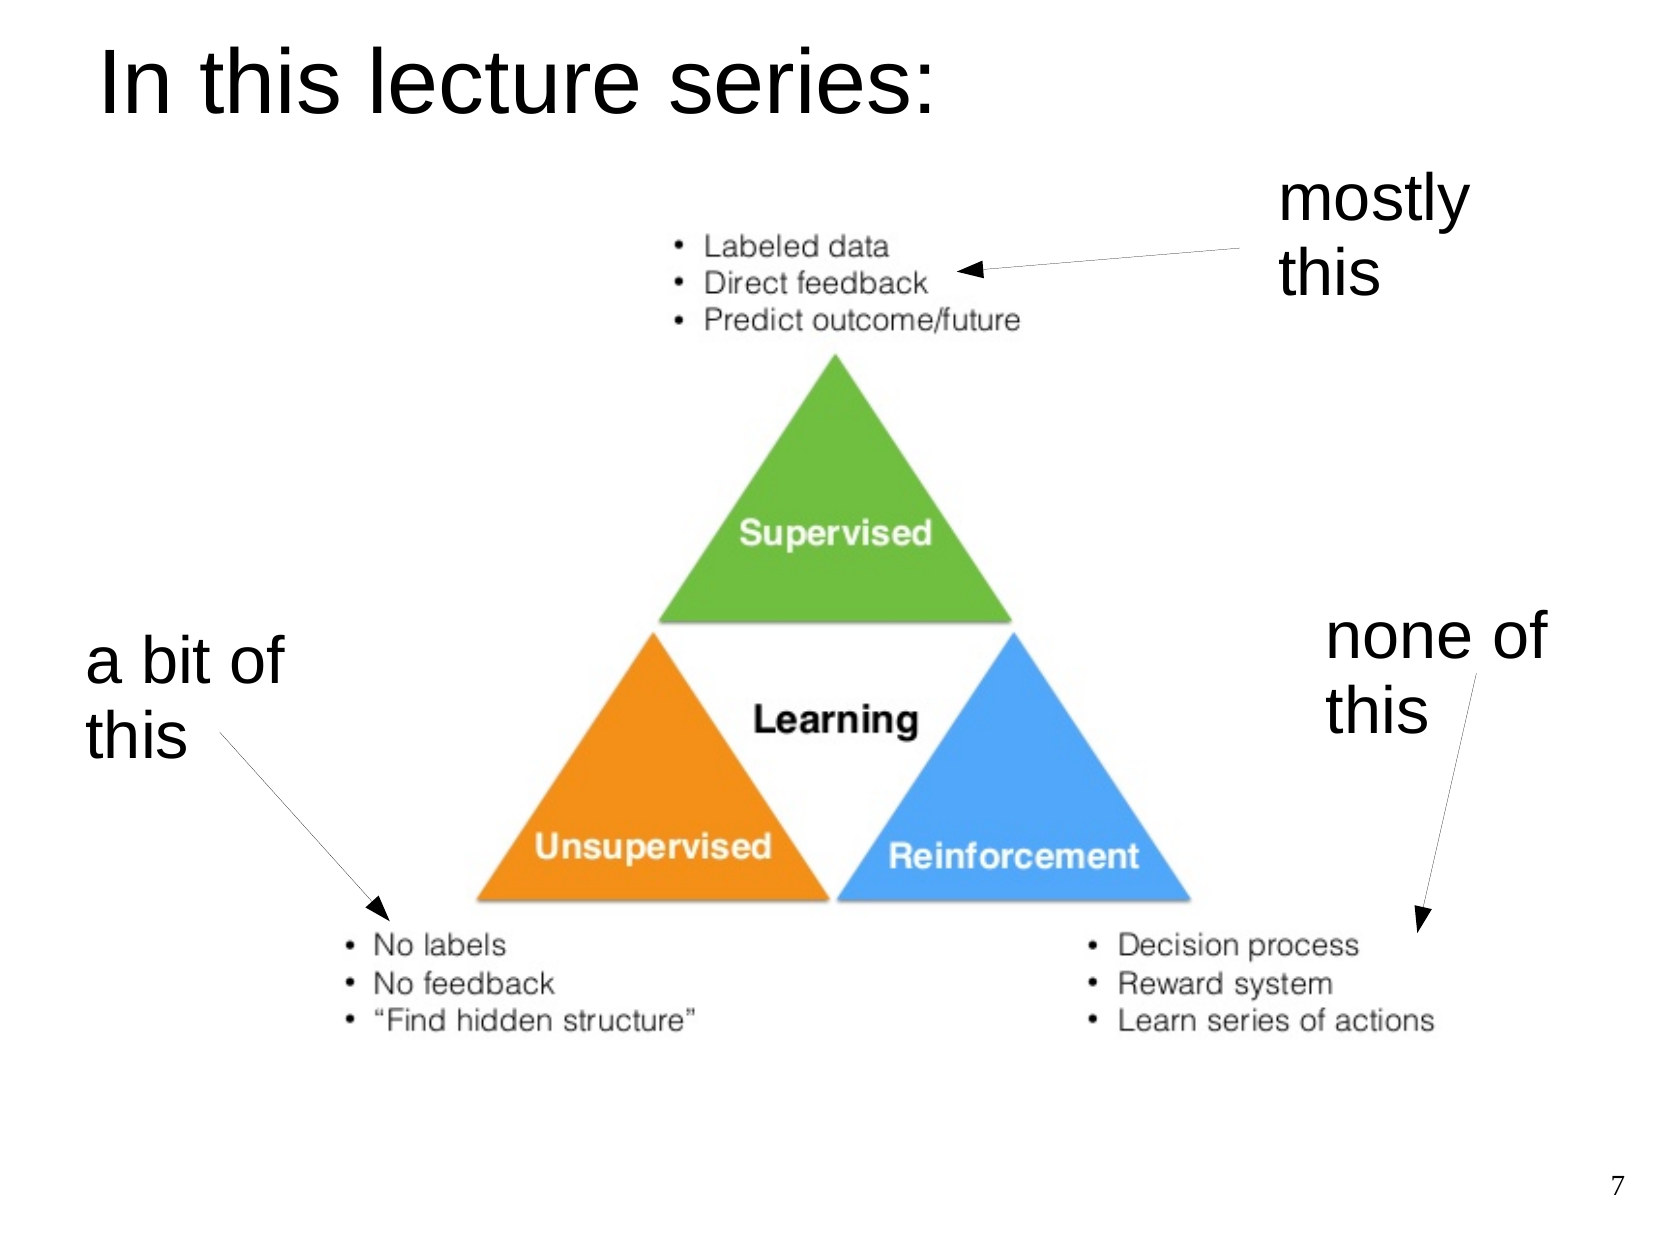

In this lecture series:
mostly
this
none of
this
a bit of
this
7